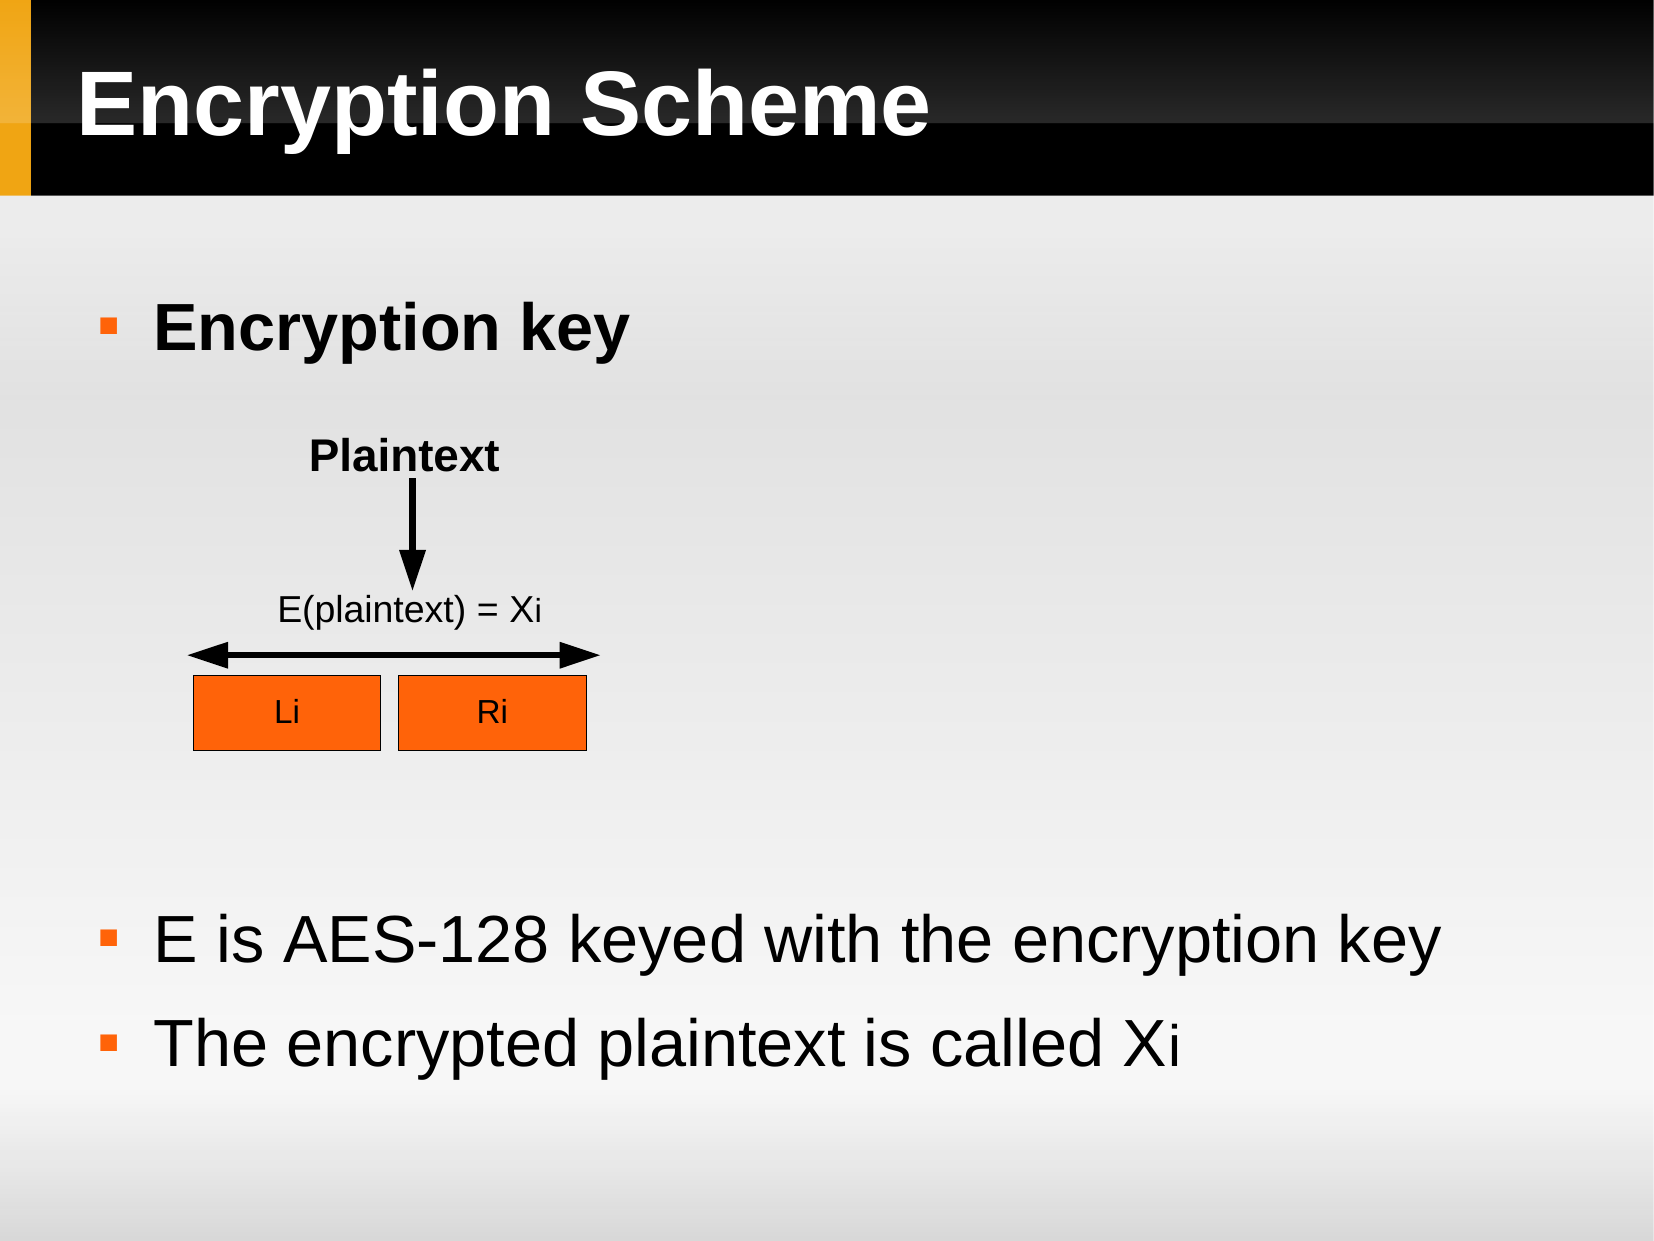

# Encryption Scheme
Encryption key
E is AES-128 keyed with the encryption key
The encrypted plaintext is called Xi
Plaintext
E(plaintext) = Xi
Li
Ri